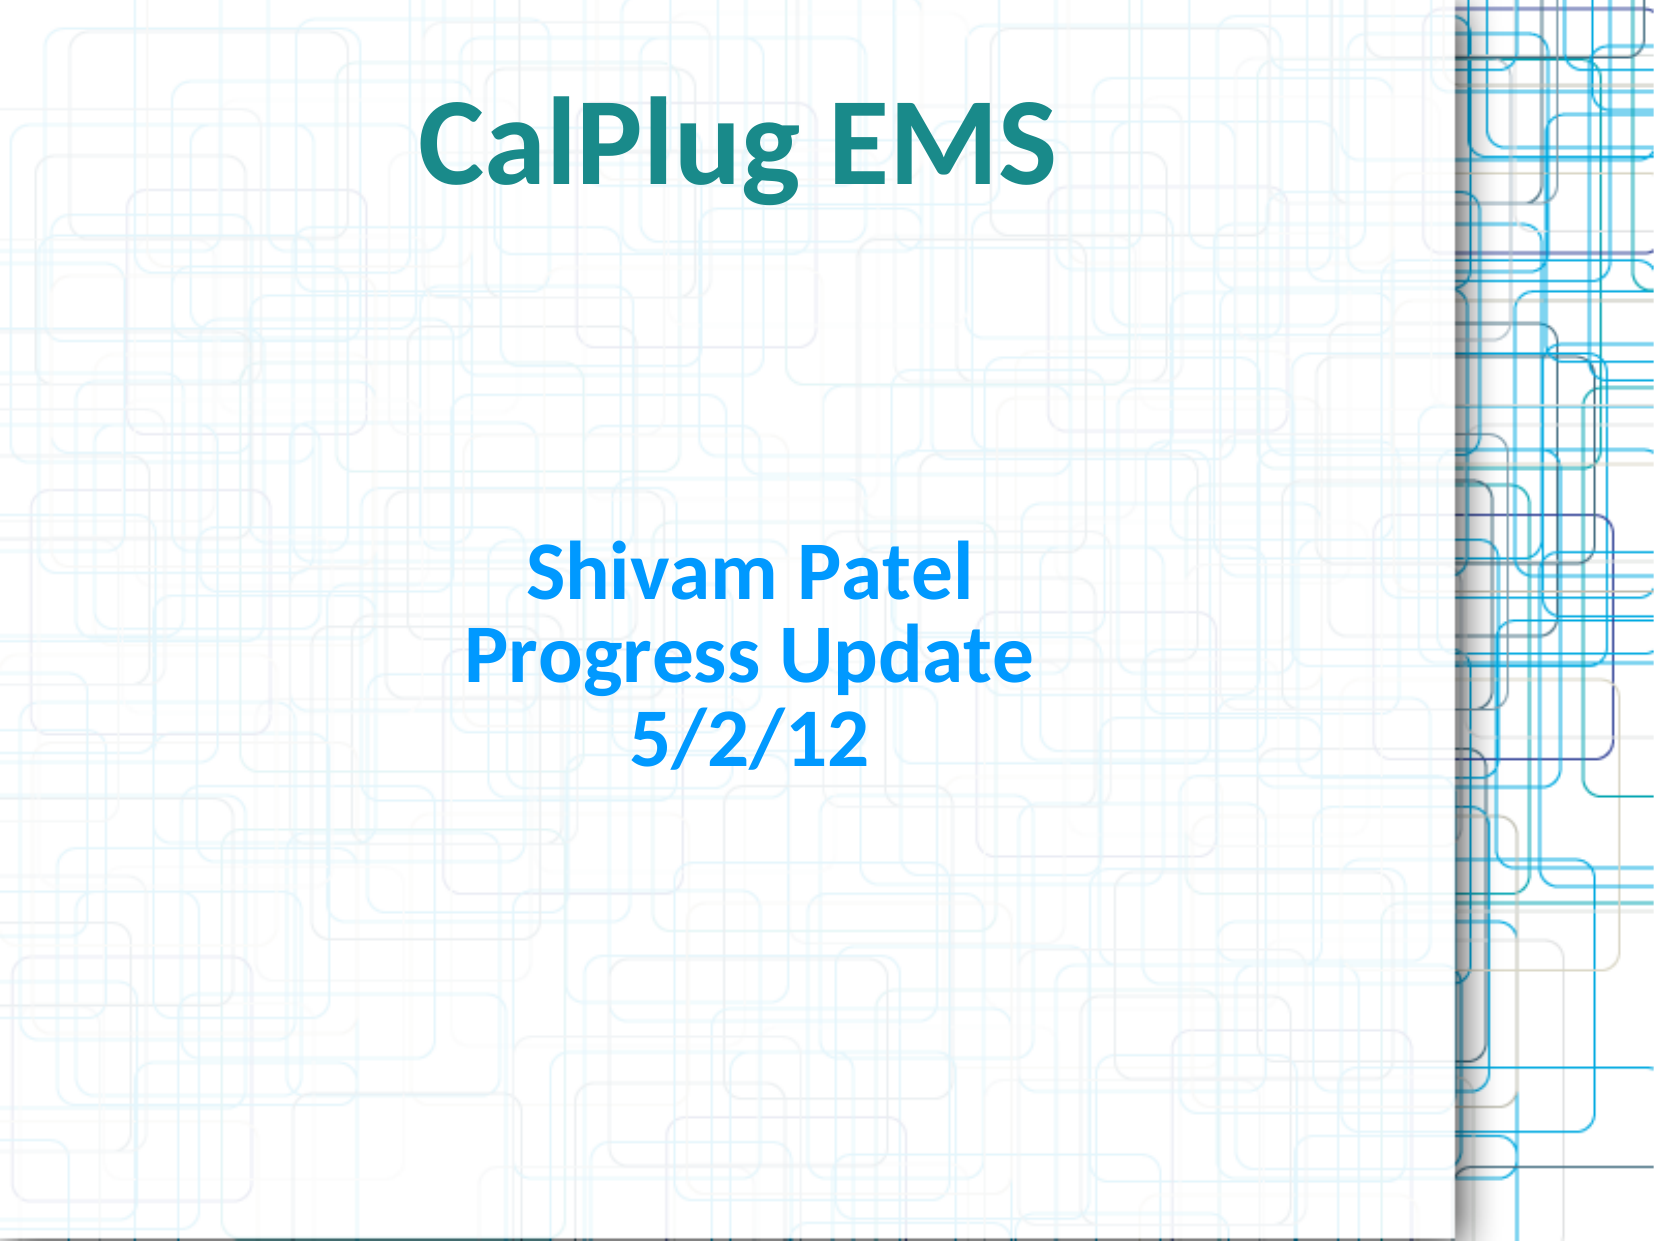

# CalPlug EMS
Shivam Patel
Progress Update
5/2/12